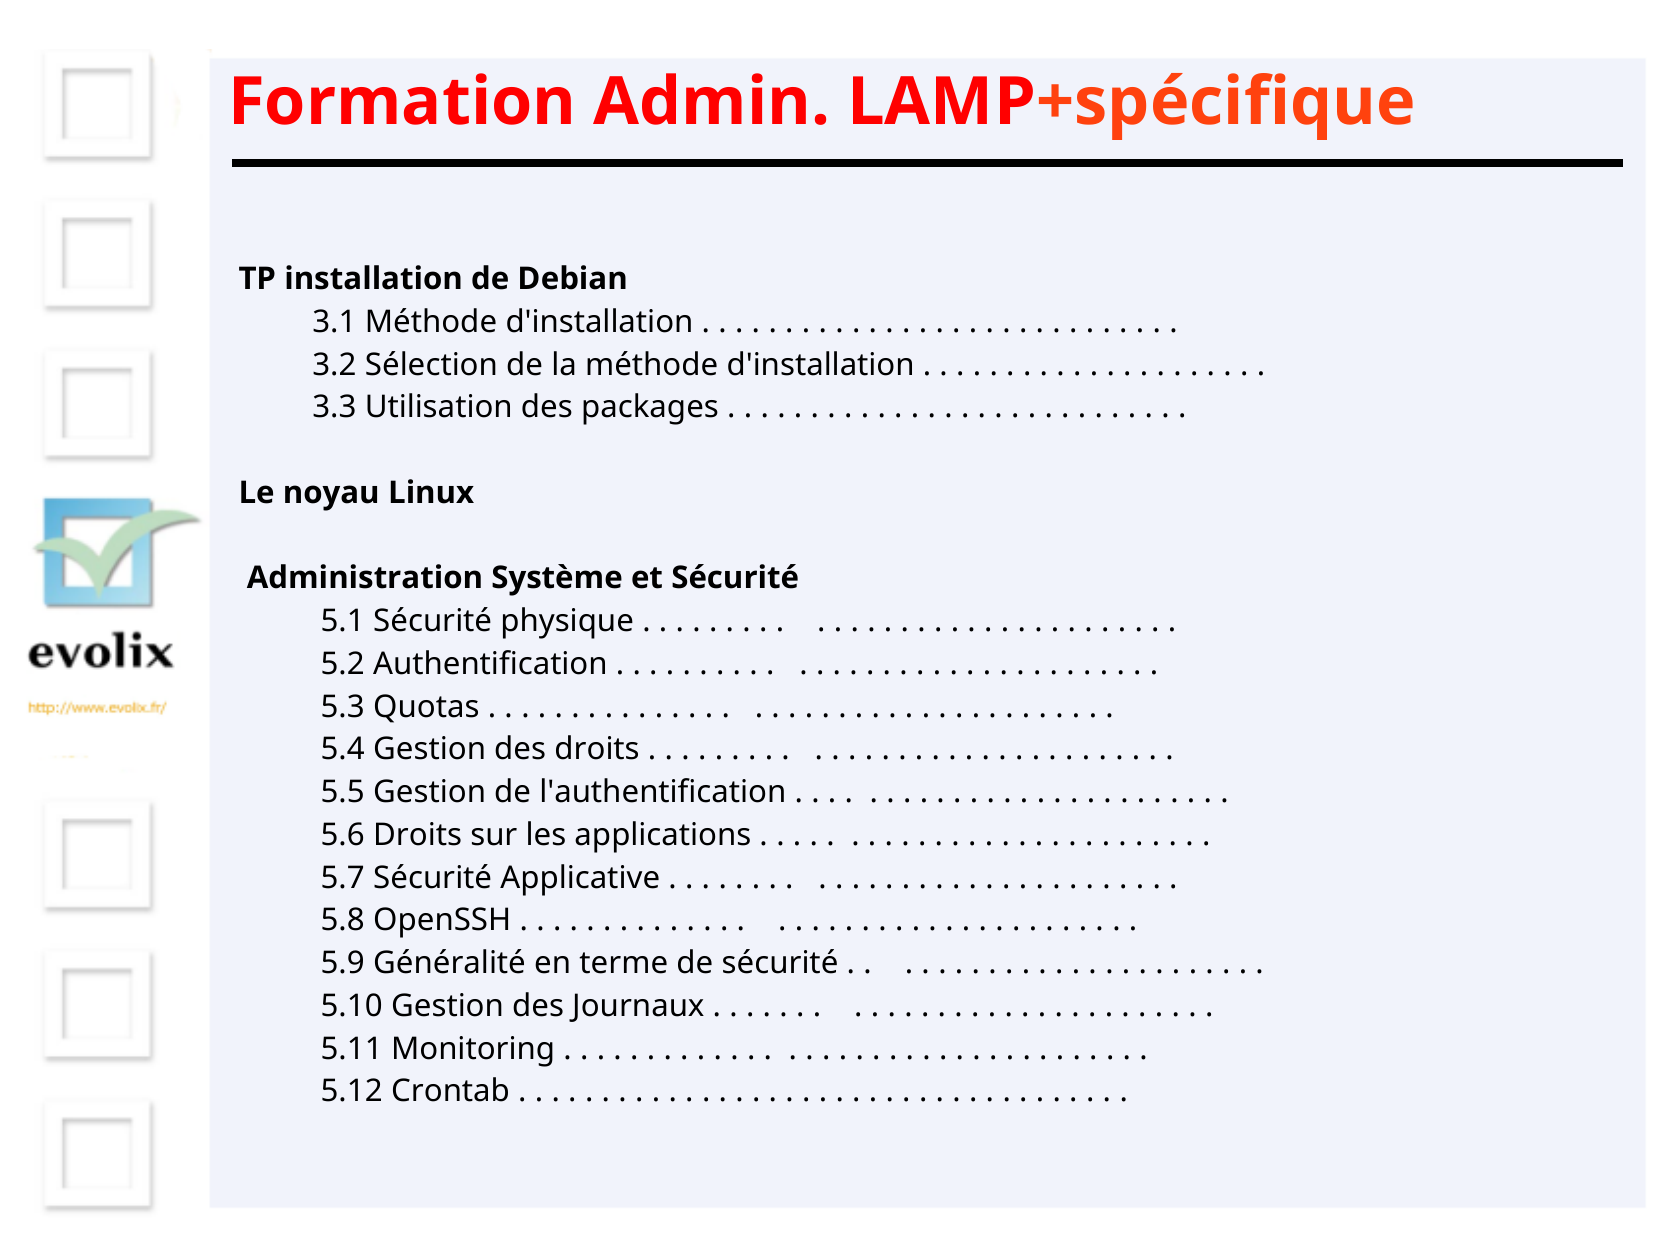

# Formation Admin. LAMP+spécifique
TP installation de Debian
	3.1 Méthode d'installation . . . . . . . . . . . . . . . . . . . . . . . . . . . . .
	3.2 Sélection de la méthode d'installation . . . . . . . . . . . . . . . . . . . . .
	3.3 Utilisation des packages . . . . . . . . . . . . . . . . . . . . . . . . . . . .
Le noyau Linux
 Administration Système et Sécurité
	 5.1 Sécurité physique . . . . . . . . . . . . . . . . . . . . . . . . . . . . . . .
	 5.2 Authentification . . . . . . . . . . . . . . . . . . . . . . . . . . . . . . . .
	 5.3 Quotas . . . . . . . . . . . . . . . . . . . . . . . . . . . . . . . . . . . . .
	 5.4 Gestion des droits . . . . . . . . . . . . . . . . . . . . . . . . . . . . . . .
	 5.5 Gestion de l'authentification . . . . . . . . . . . . . . . . . . . . . . . . . .
	 5.6 Droits sur les applications . . . . . . . . . . . . . . . . . . . . . . . . . . .
	 5.7 Sécurité Applicative . . . . . . . . . . . . . . . . . . . . . . . . . . . . . .
	 5.8 OpenSSH . . . . . . . . . . . . . . . . . . . . . . . . . . . . . . . . . . . .
	 5.9 Généralité en terme de sécurité . . . . . . . . . . . . . . . . . . . . . . . .
	 5.10 Gestion des Journaux . . . . . . . . . . . . . . . . . . . . . . . . . . . . .
	 5.11 Monitoring . . . . . . . . . . . . . . . . . . . . . . . . . . . . . . . . . . .
	 5.12 Crontab . . . . . . . . . . . . . . . . . . . . . . . . . . . . . . . . . . . . .